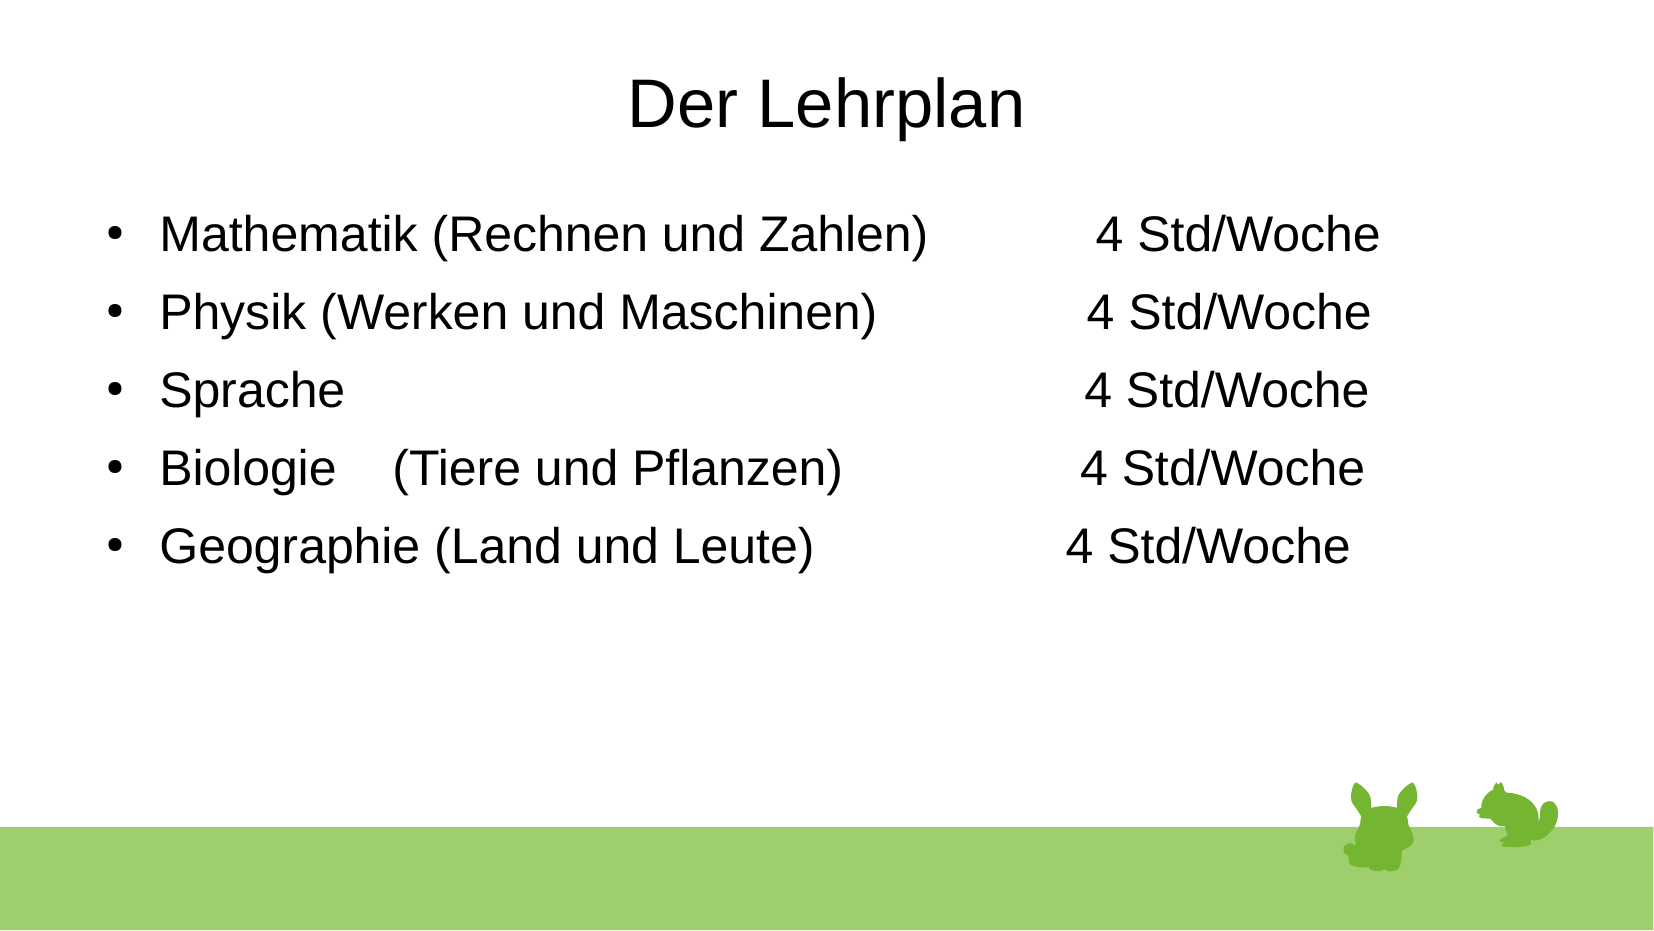

# Der Lehrplan
Mathematik (Rechnen und Zahlen) 4 Std/Woche
Physik (Werken und Maschinen) 4 Std/Woche
Sprache 4 Std/Woche
Biologie (Tiere und Pflanzen) 4 Std/Woche
Geographie (Land und Leute) 4 Std/Woche